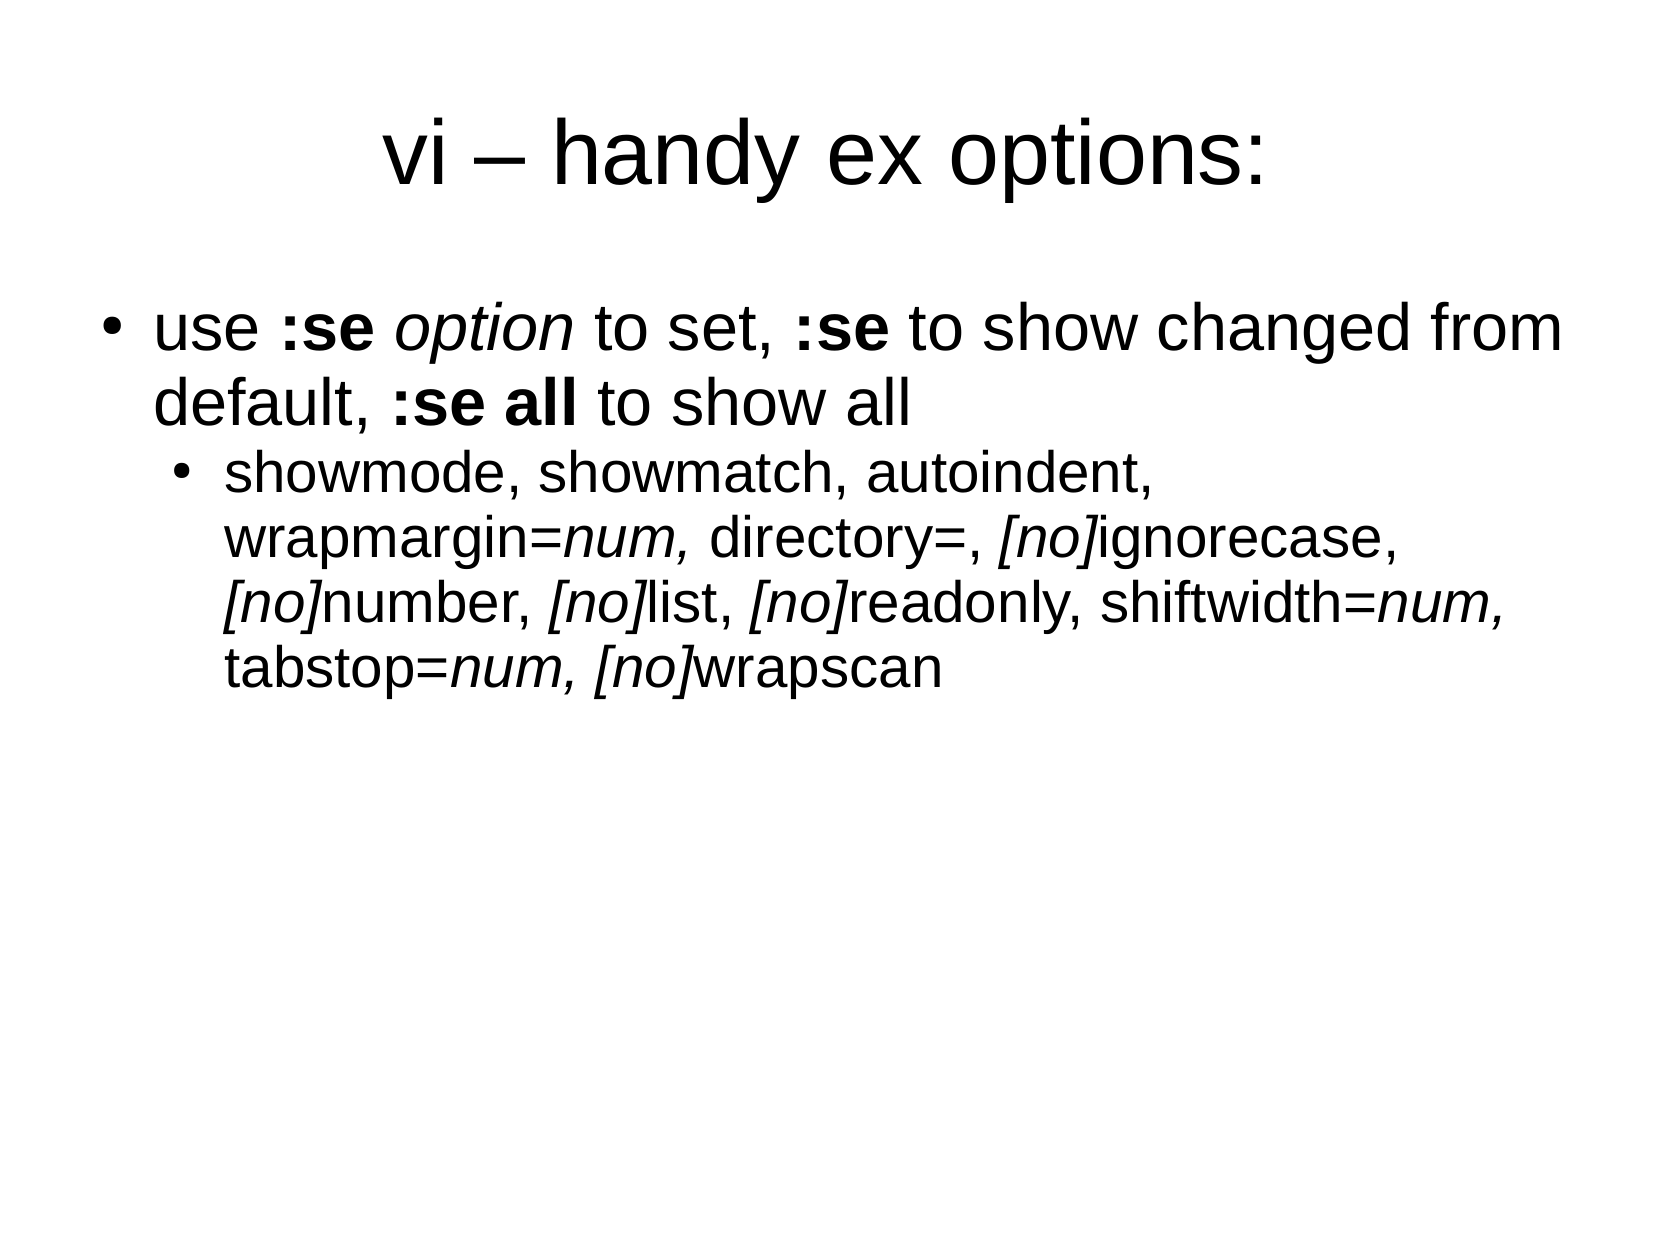

# vi – handy ex options:
use :se option to set, :se to show changed from default, :se all to show all
showmode, showmatch, autoindent, wrapmargin=num, directory=, [no]ignorecase, [no]number, [no]list, [no]readonly, shiftwidth=num, tabstop=num, [no]wrapscan